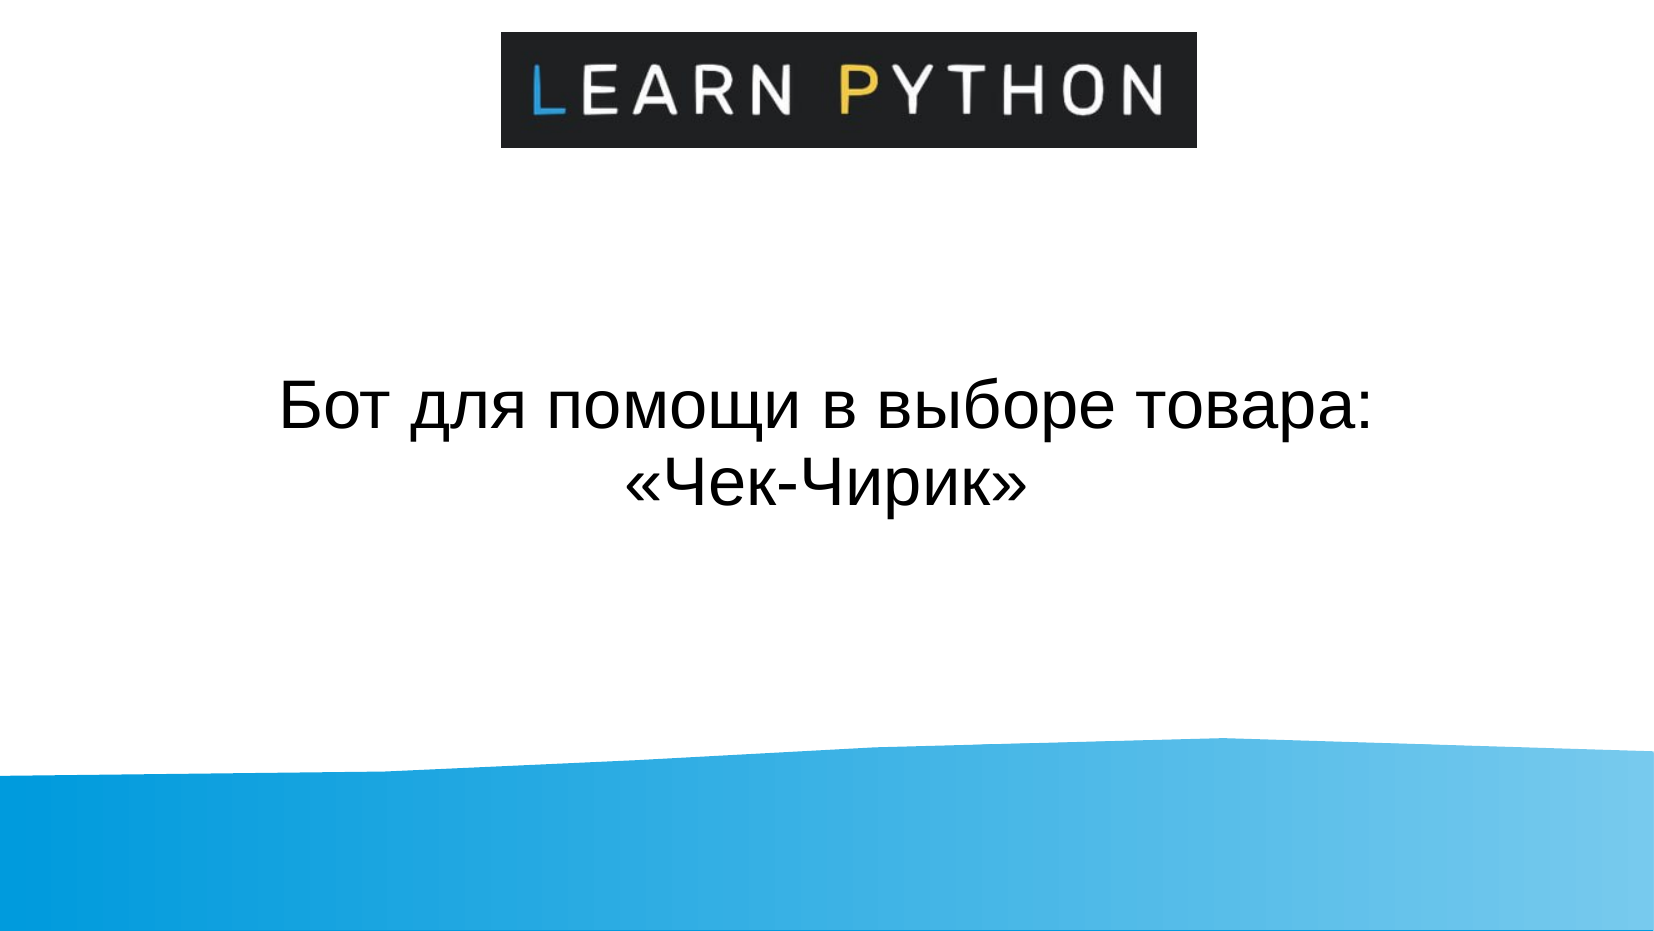

# Бот для помощи в выборе товара: «Чек-Чирик»